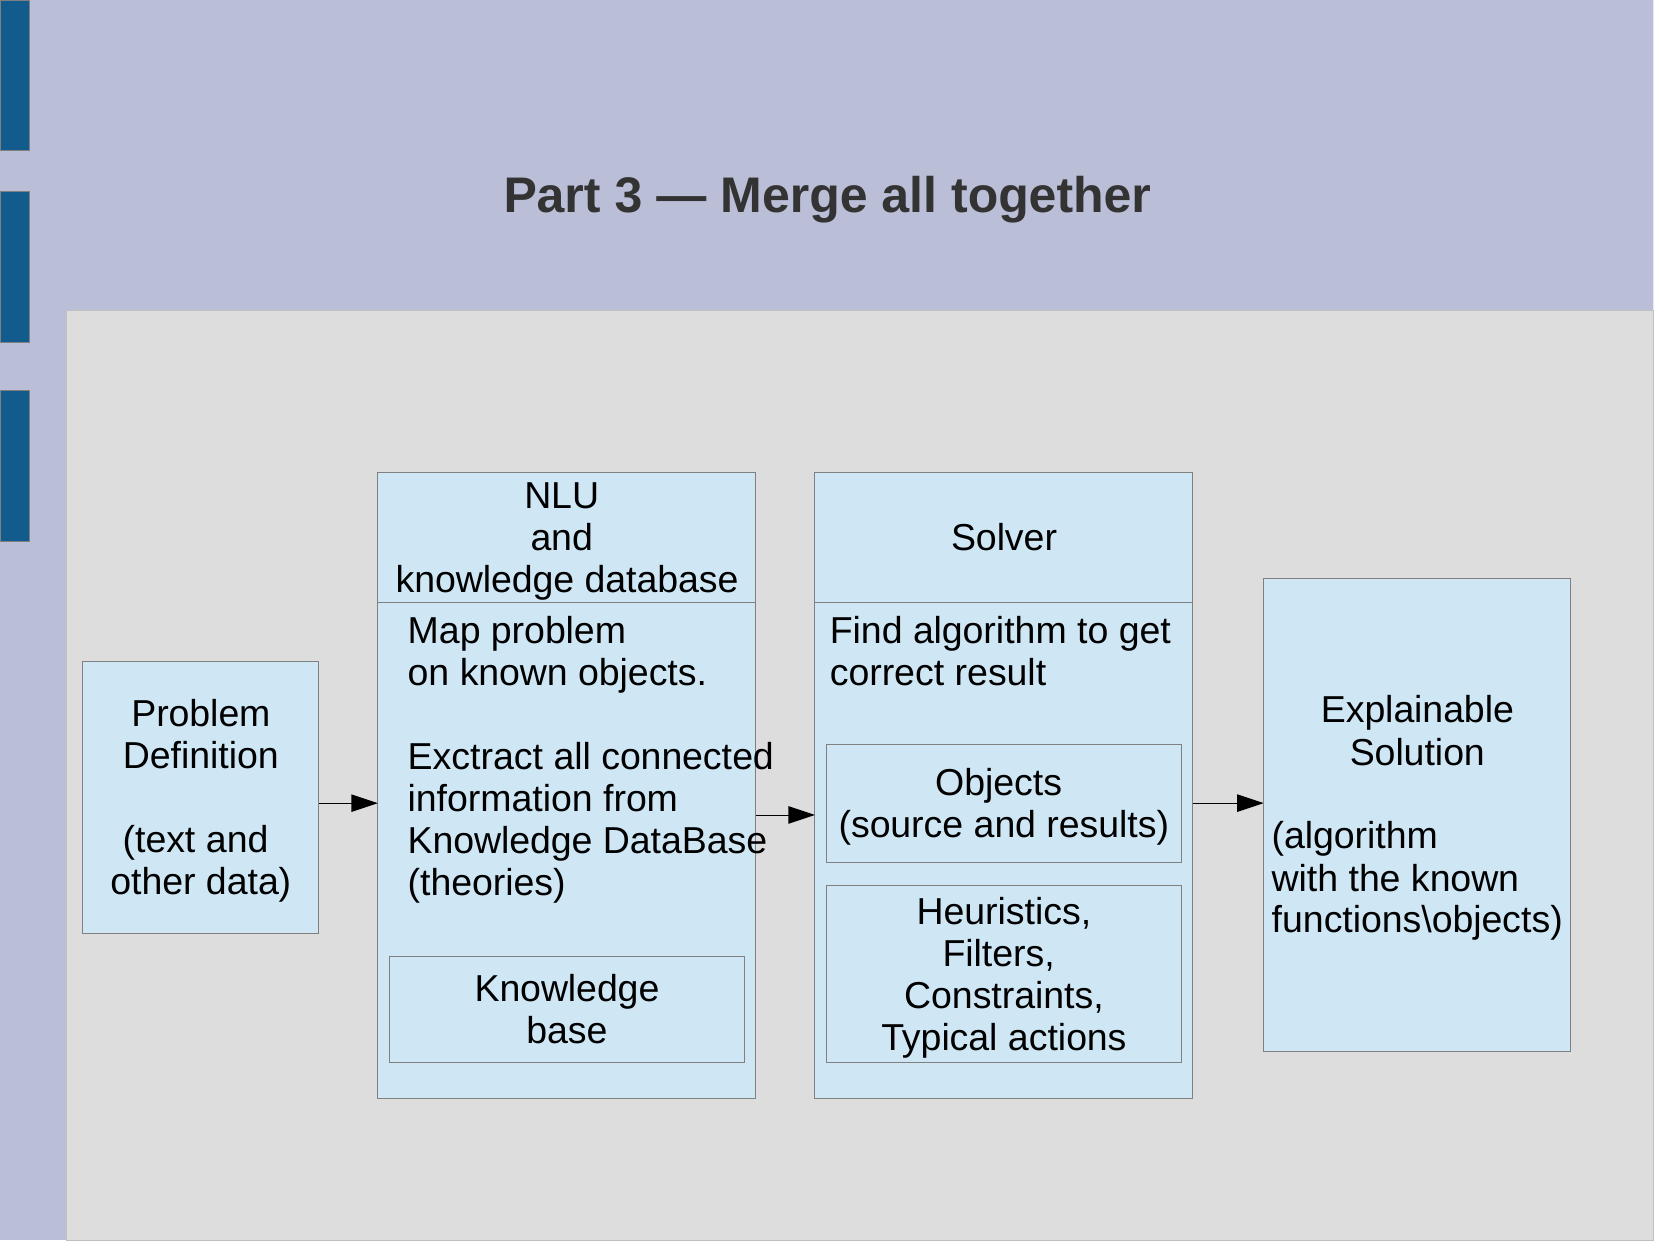

# Part 3 — Merge all together
NLU
and
knowledge database
Solver
Explainable
Solution
(algorithm
with the known
functions\objects)
Map problem
on known objects.
Exctract all connected
information from
Knowledge DataBase
(theories)
Find algorithm to get
correct result
Problem
Definition
(text and
other data)
Objects
(source and results)
Heuristics,
Filters,
Constraints,
Typical actions
Knowledge
base